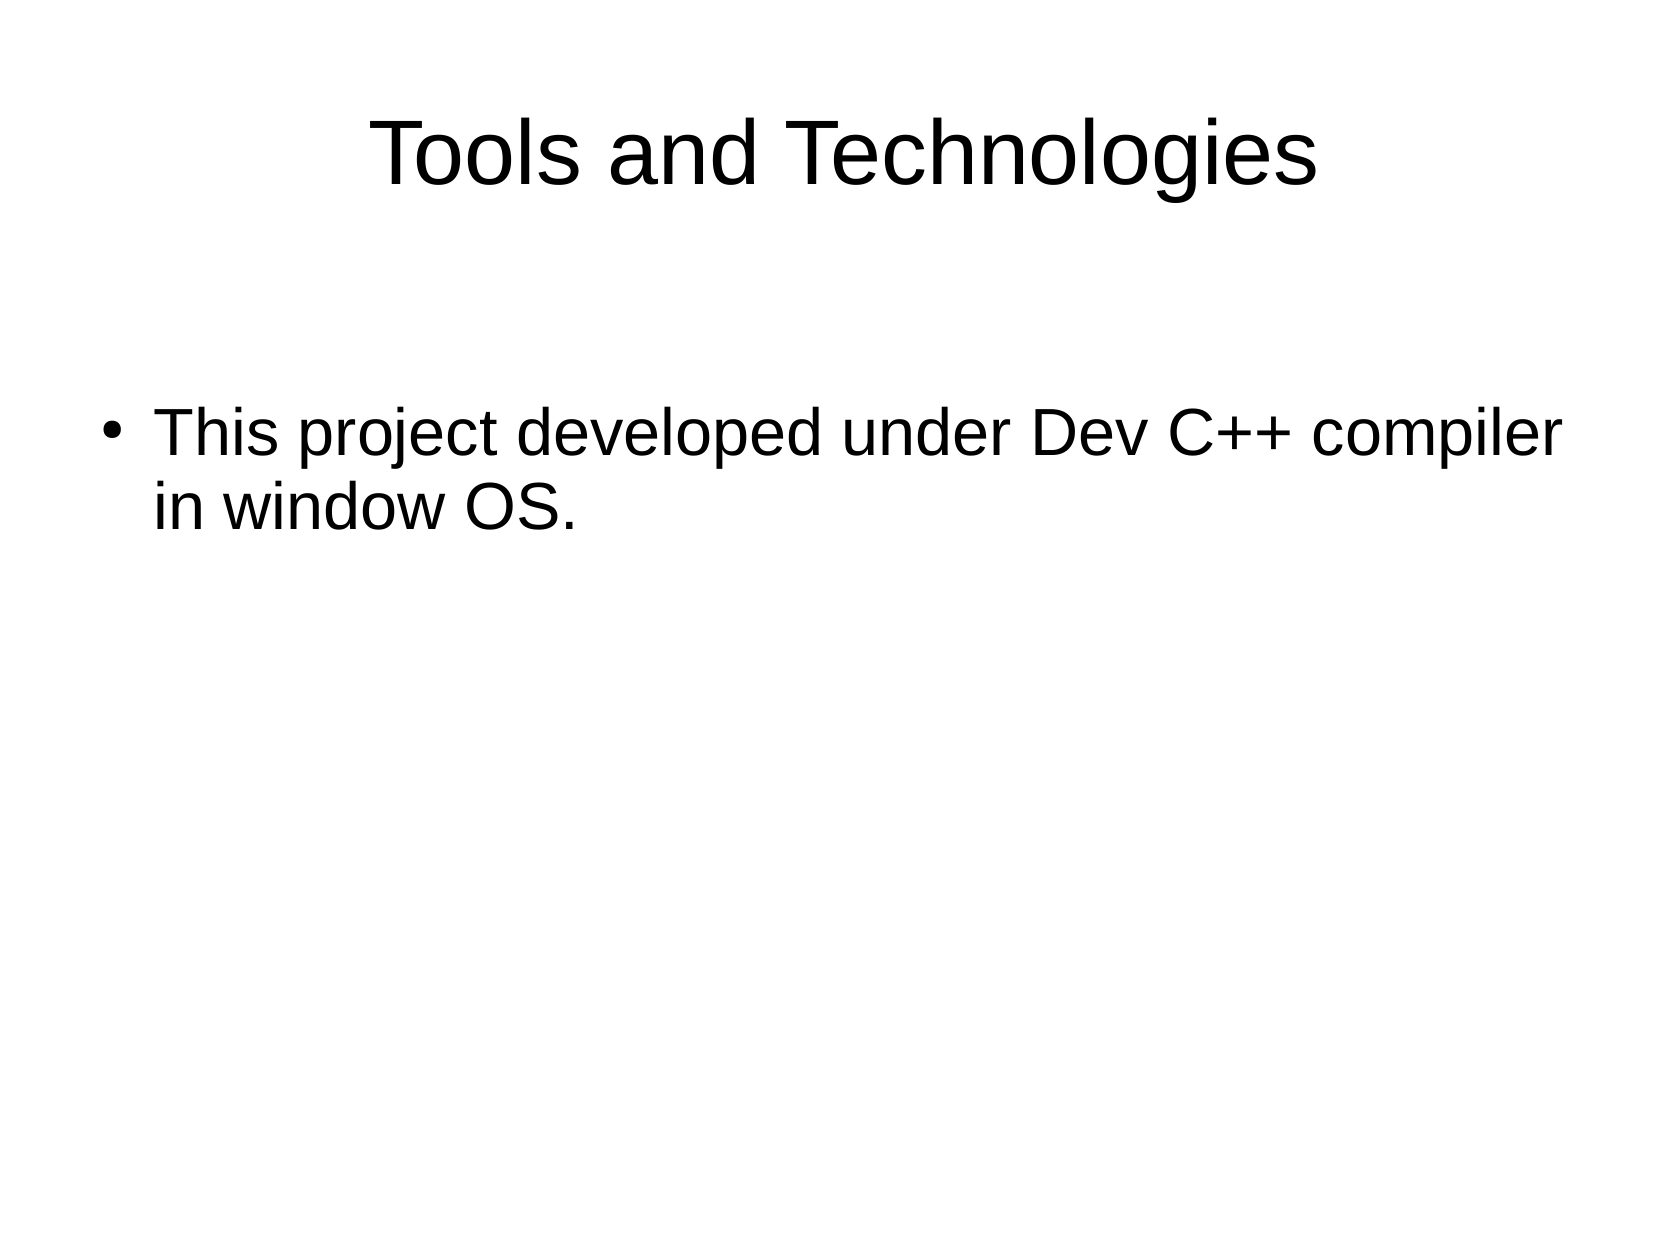

# Tools and Technologies
This project developed under Dev C++ compiler in window OS.